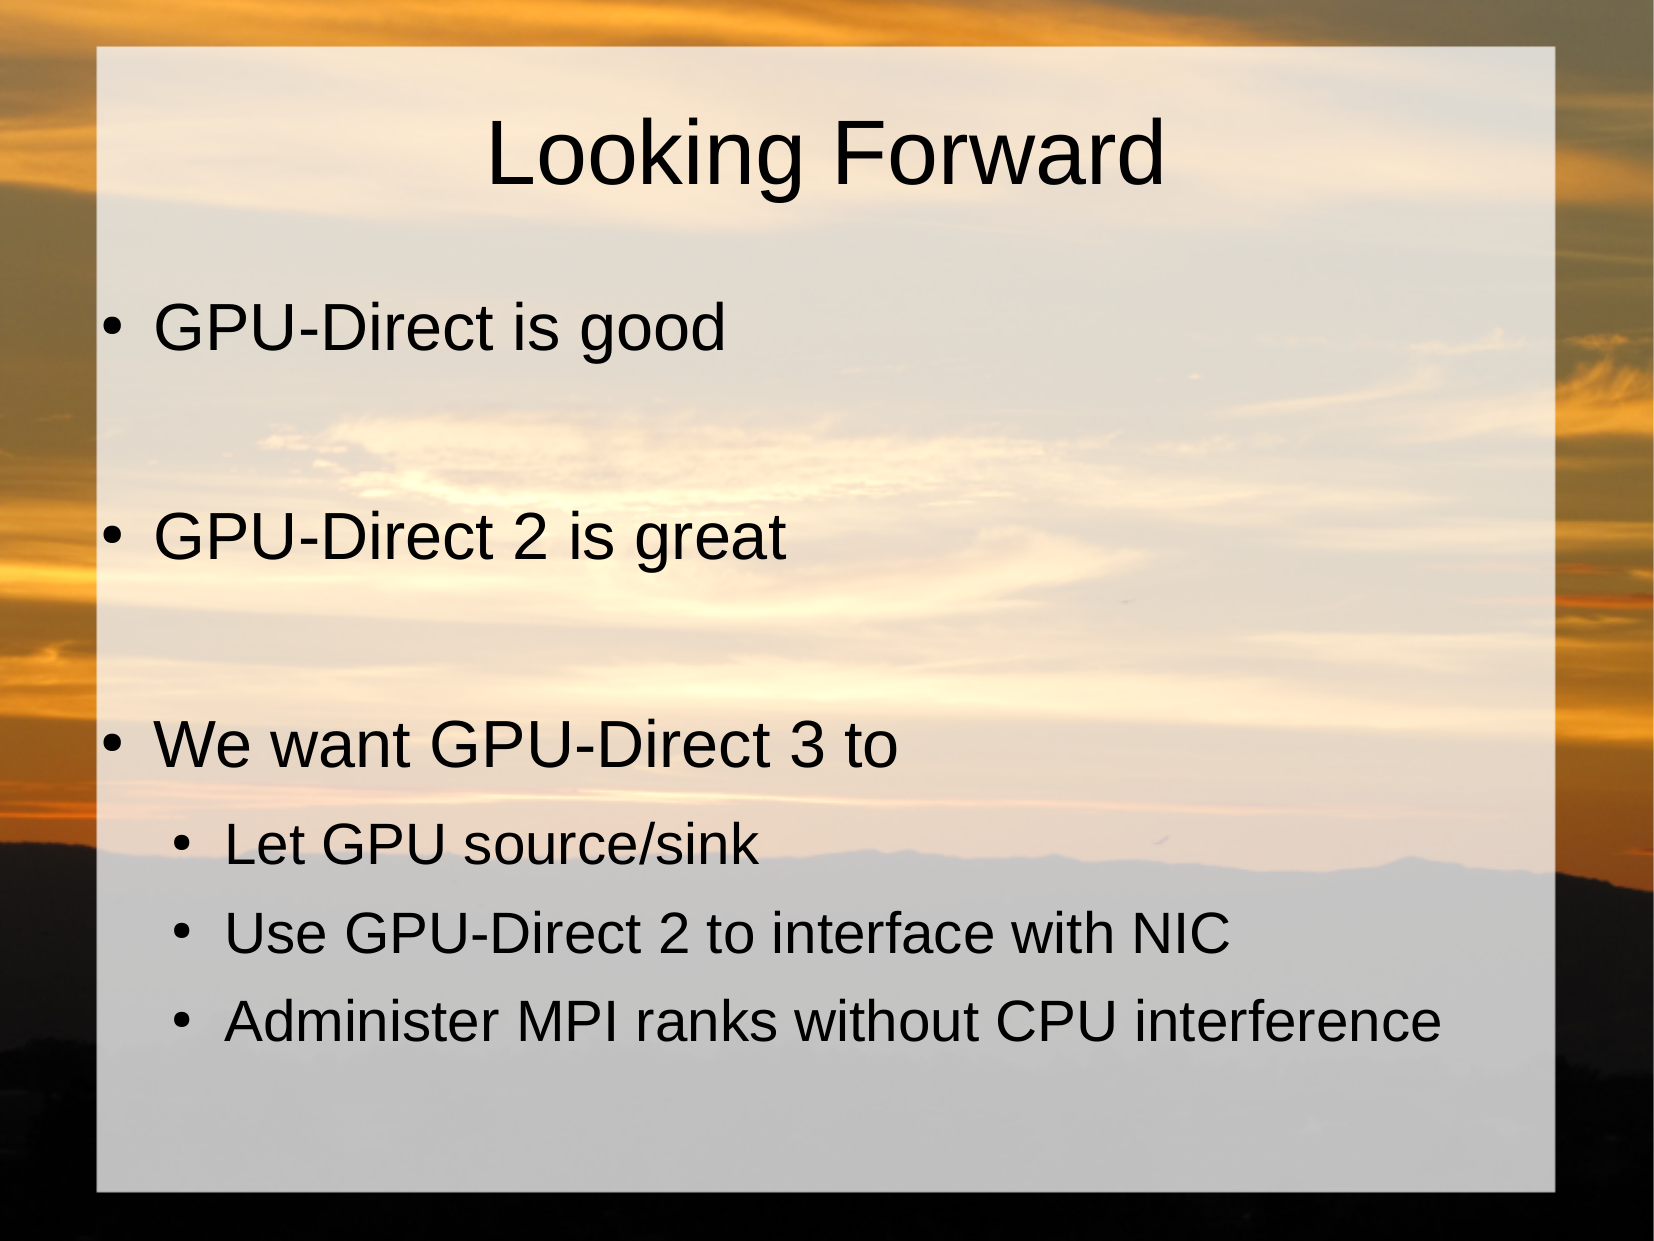

# Looking Forward
GPU-Direct is good
GPU-Direct 2 is great
We want GPU-Direct 3 to
Let GPU source/sink
Use GPU-Direct 2 to interface with NIC
Administer MPI ranks without CPU interference